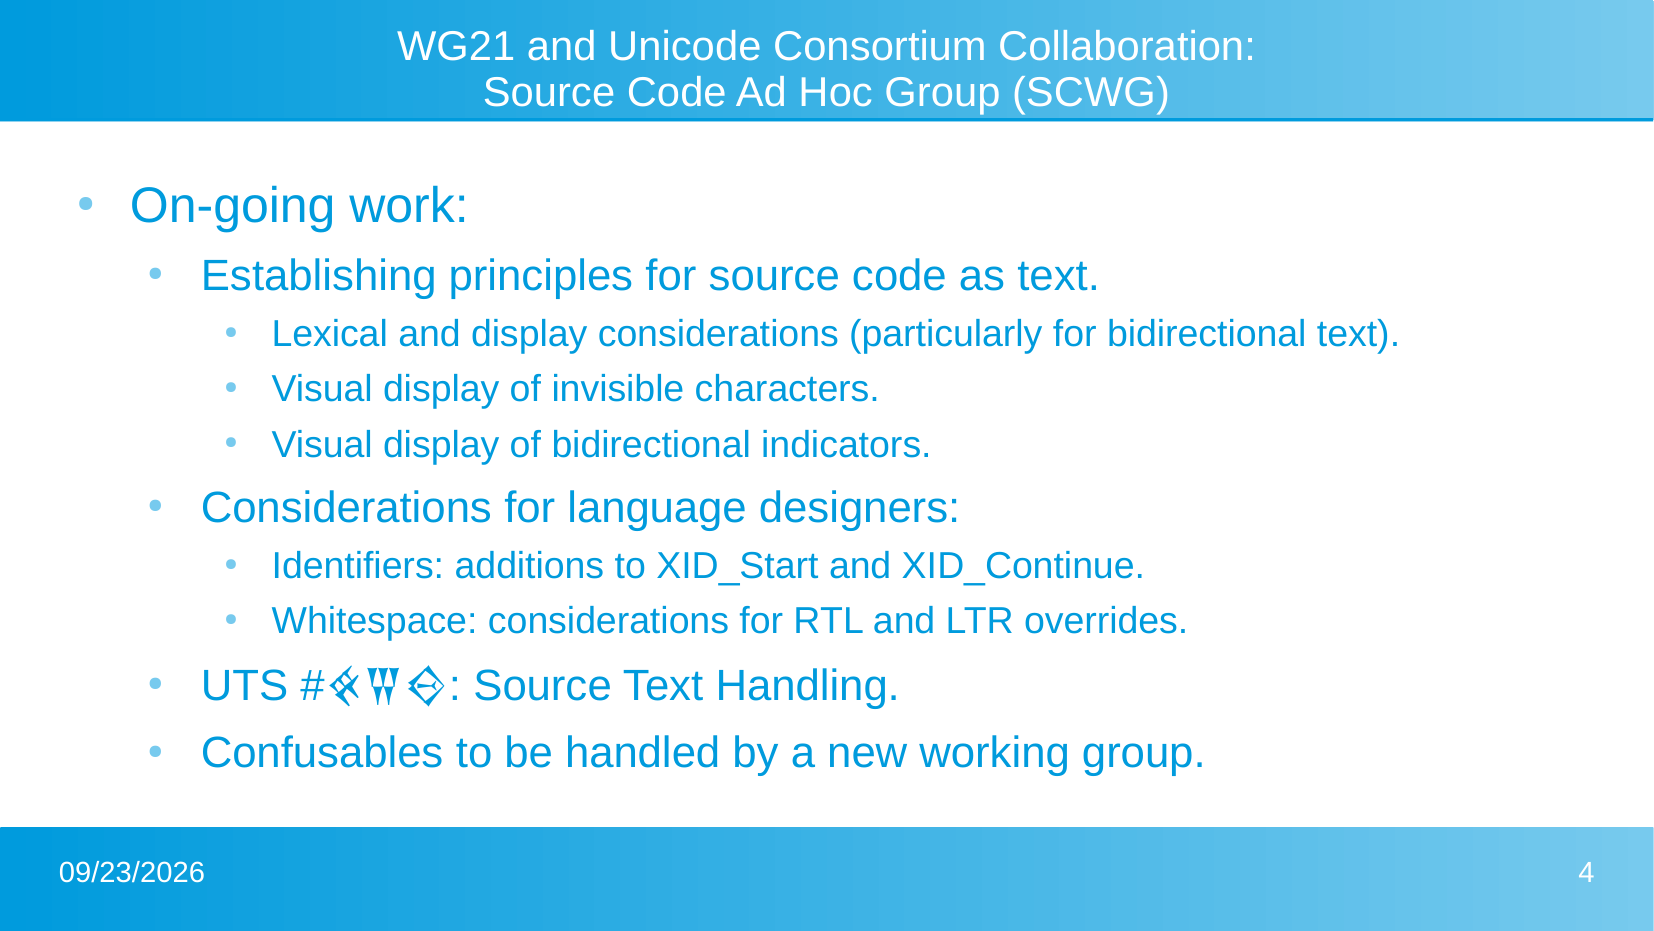

# WG21 and Unicode Consortium Collaboration: Source Code Ad Hoc Group (SCWG)
On-going work:
Establishing principles for source code as text.
Lexical and display considerations (particularly for bidirectional text).
Visual display of invisible characters.
Visual display of bidirectional indicators.
Considerations for language designers:
Identifiers: additions to XID_Start and XID_Continue.
Whitespace: considerations for RTL and LTR overrides.
UTS #𒑪𒐊𒄰: Source Text Handling.
Confusables to be handled by a new working group.
4